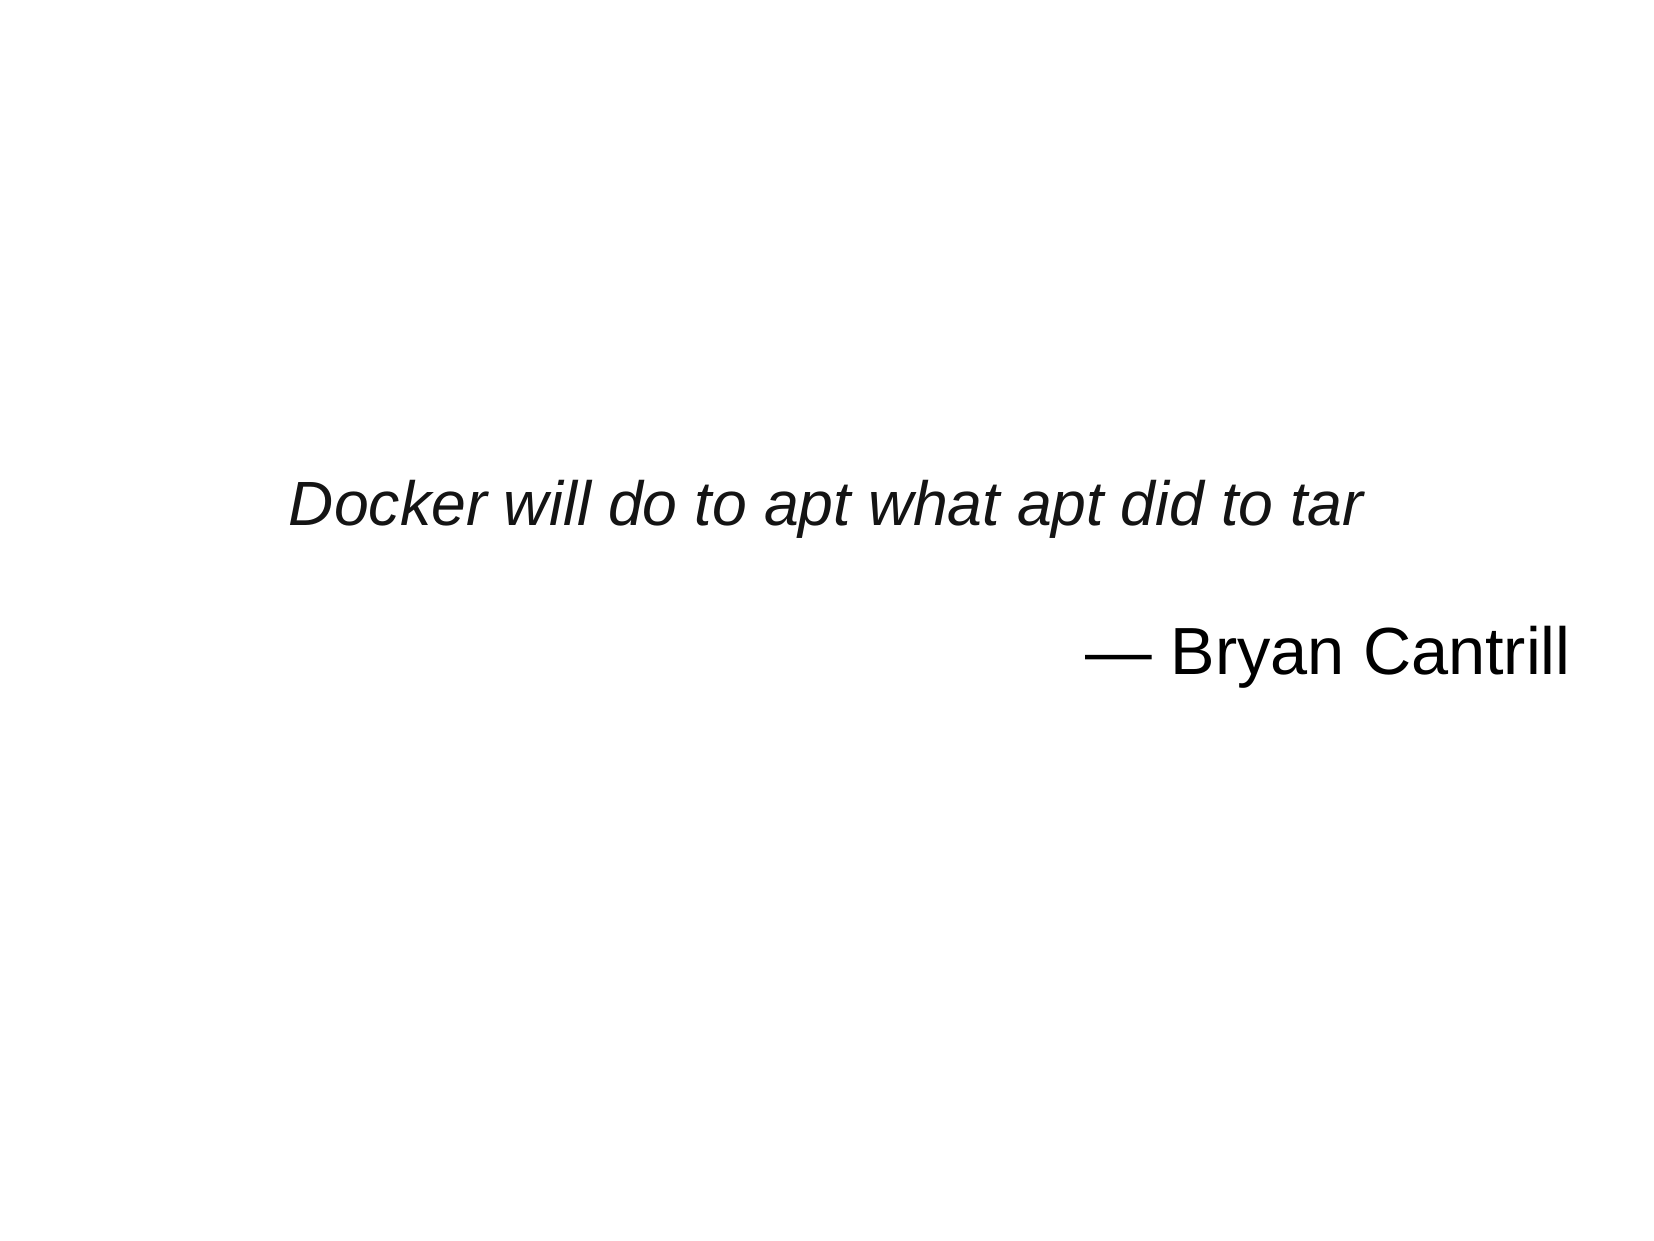

# Docker will do to apt what apt did to tar
— Bryan Cantrill